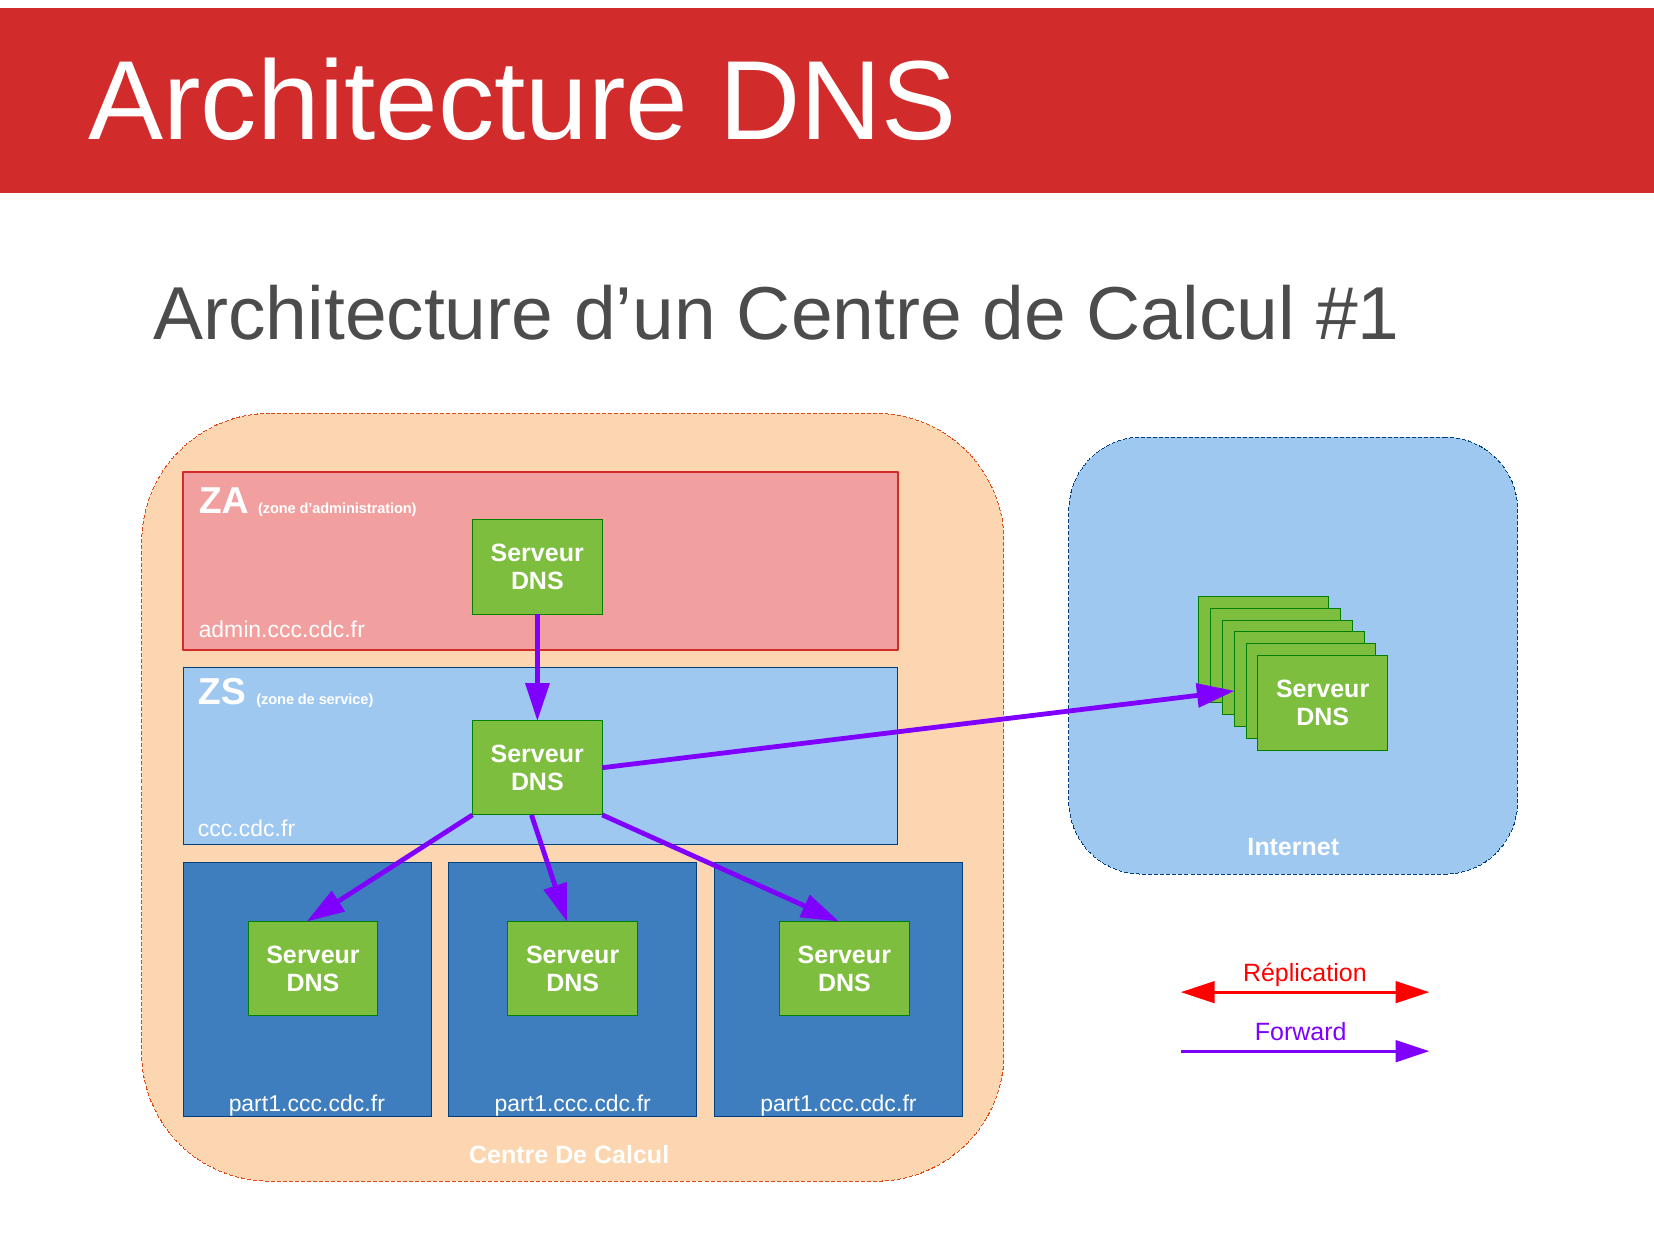

# Architecture DNS
Architecture d’un Centre de Calcul #1
Centre De Calcul
Internet
ZA (zone d’administration)
admin.ccc.cdc.fr
Serveur
DNS
Serveur
DNS
Serveur
DNS
Serveur
DNS
Serveur
DNS
Serveur
DNS
Serveur
DNS
ZS (zone de service)
ccc.cdc.fr
Serveur
DNS
part1.ccc.cdc.fr
part1.ccc.cdc.fr
part1.ccc.cdc.fr
Serveur
DNS
Serveur
DNS
Serveur
DNS
Serveur
DNS
Réplication
Forward